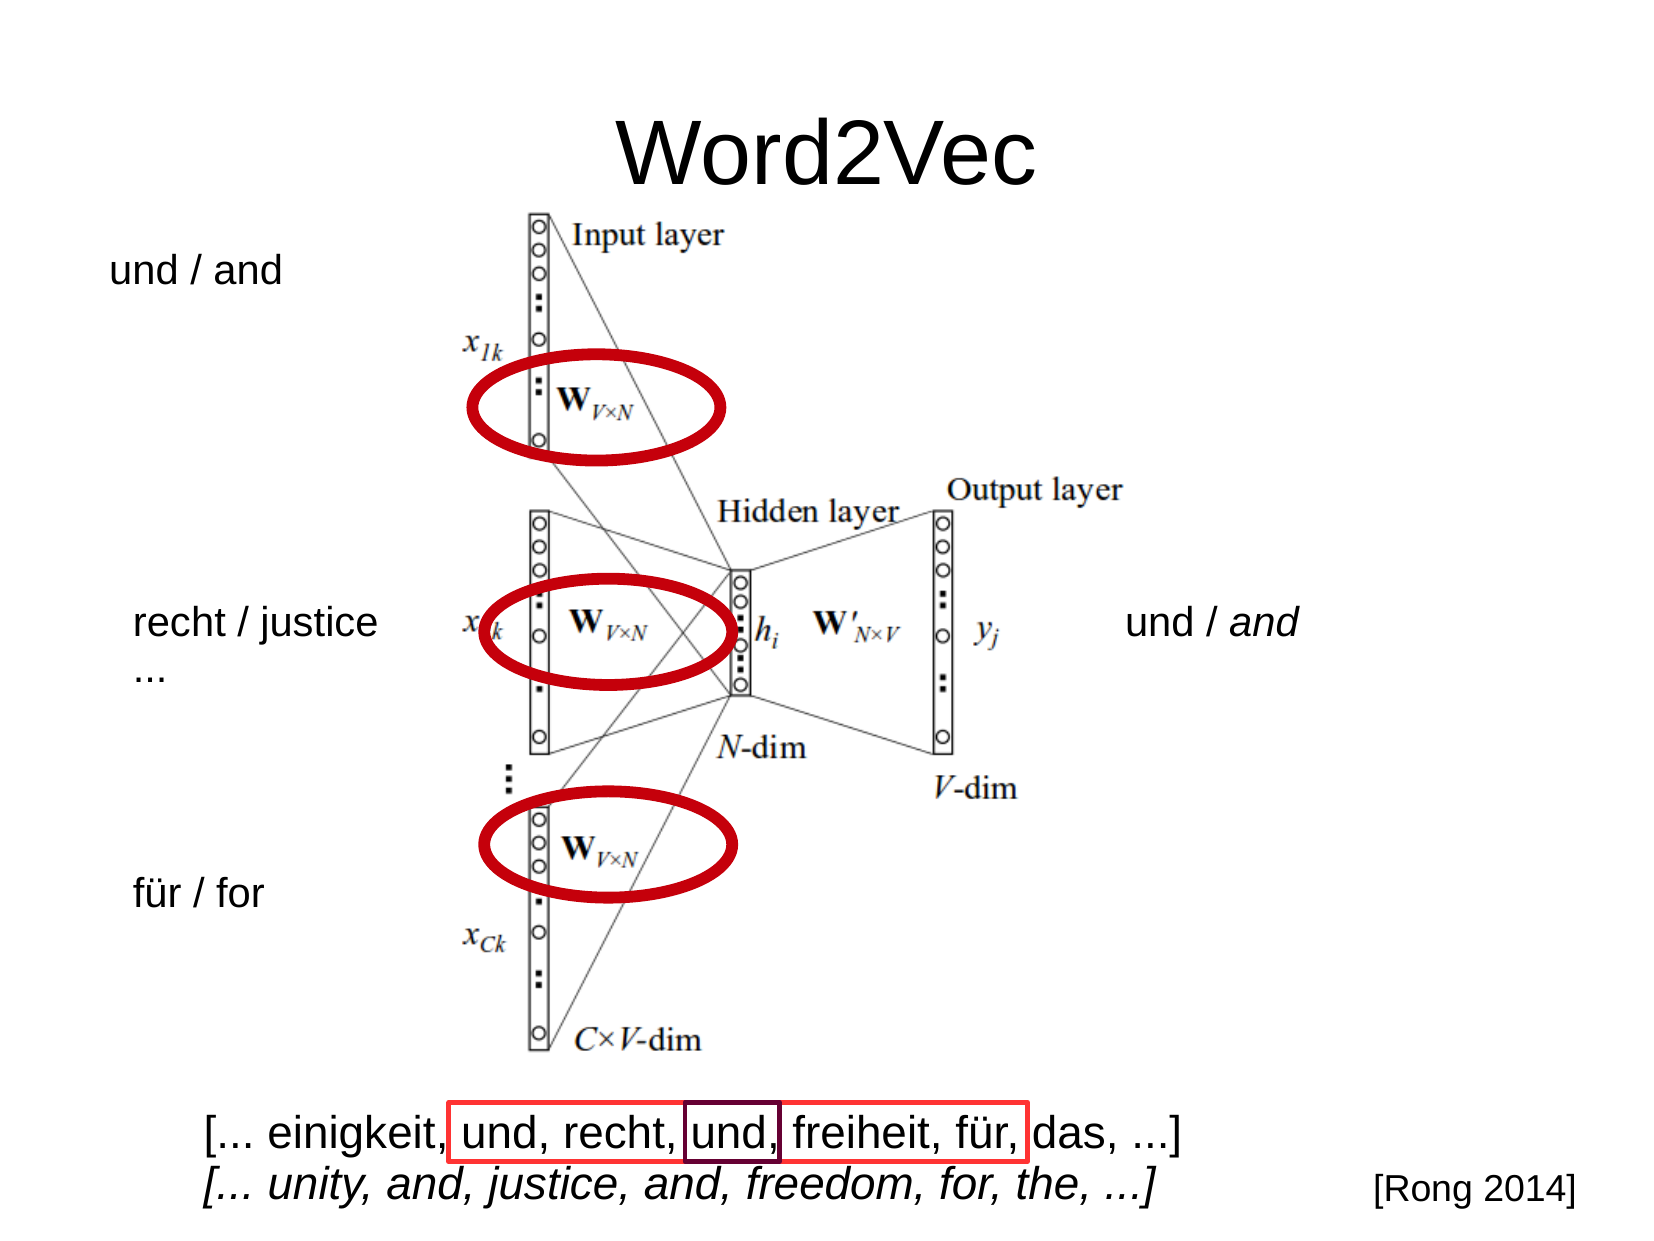

# Word2Vec
und / and
recht / justice
...
und / and
für / for
[... einigkeit, und, recht, und, freiheit, für, das, ...]
[... unity, and, justice, and, freedom, for, the, ...]
[Rong 2014]